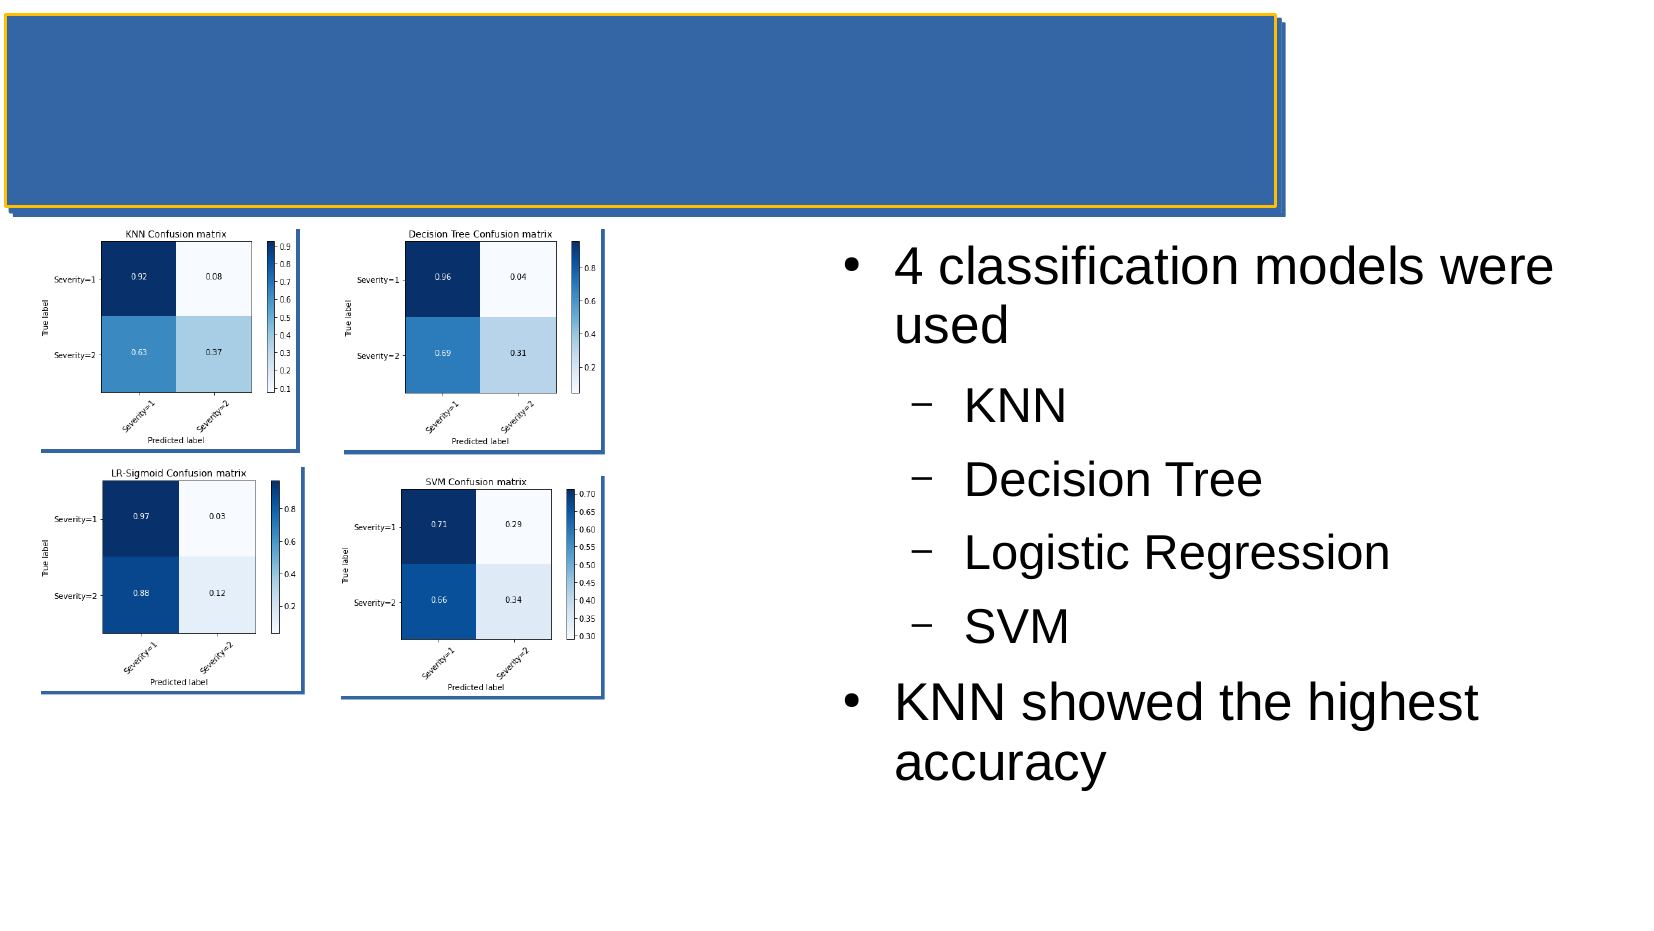

#
4 classification models were used
KNN
Decision Tree
Logistic Regression
SVM
KNN showed the highest accuracy